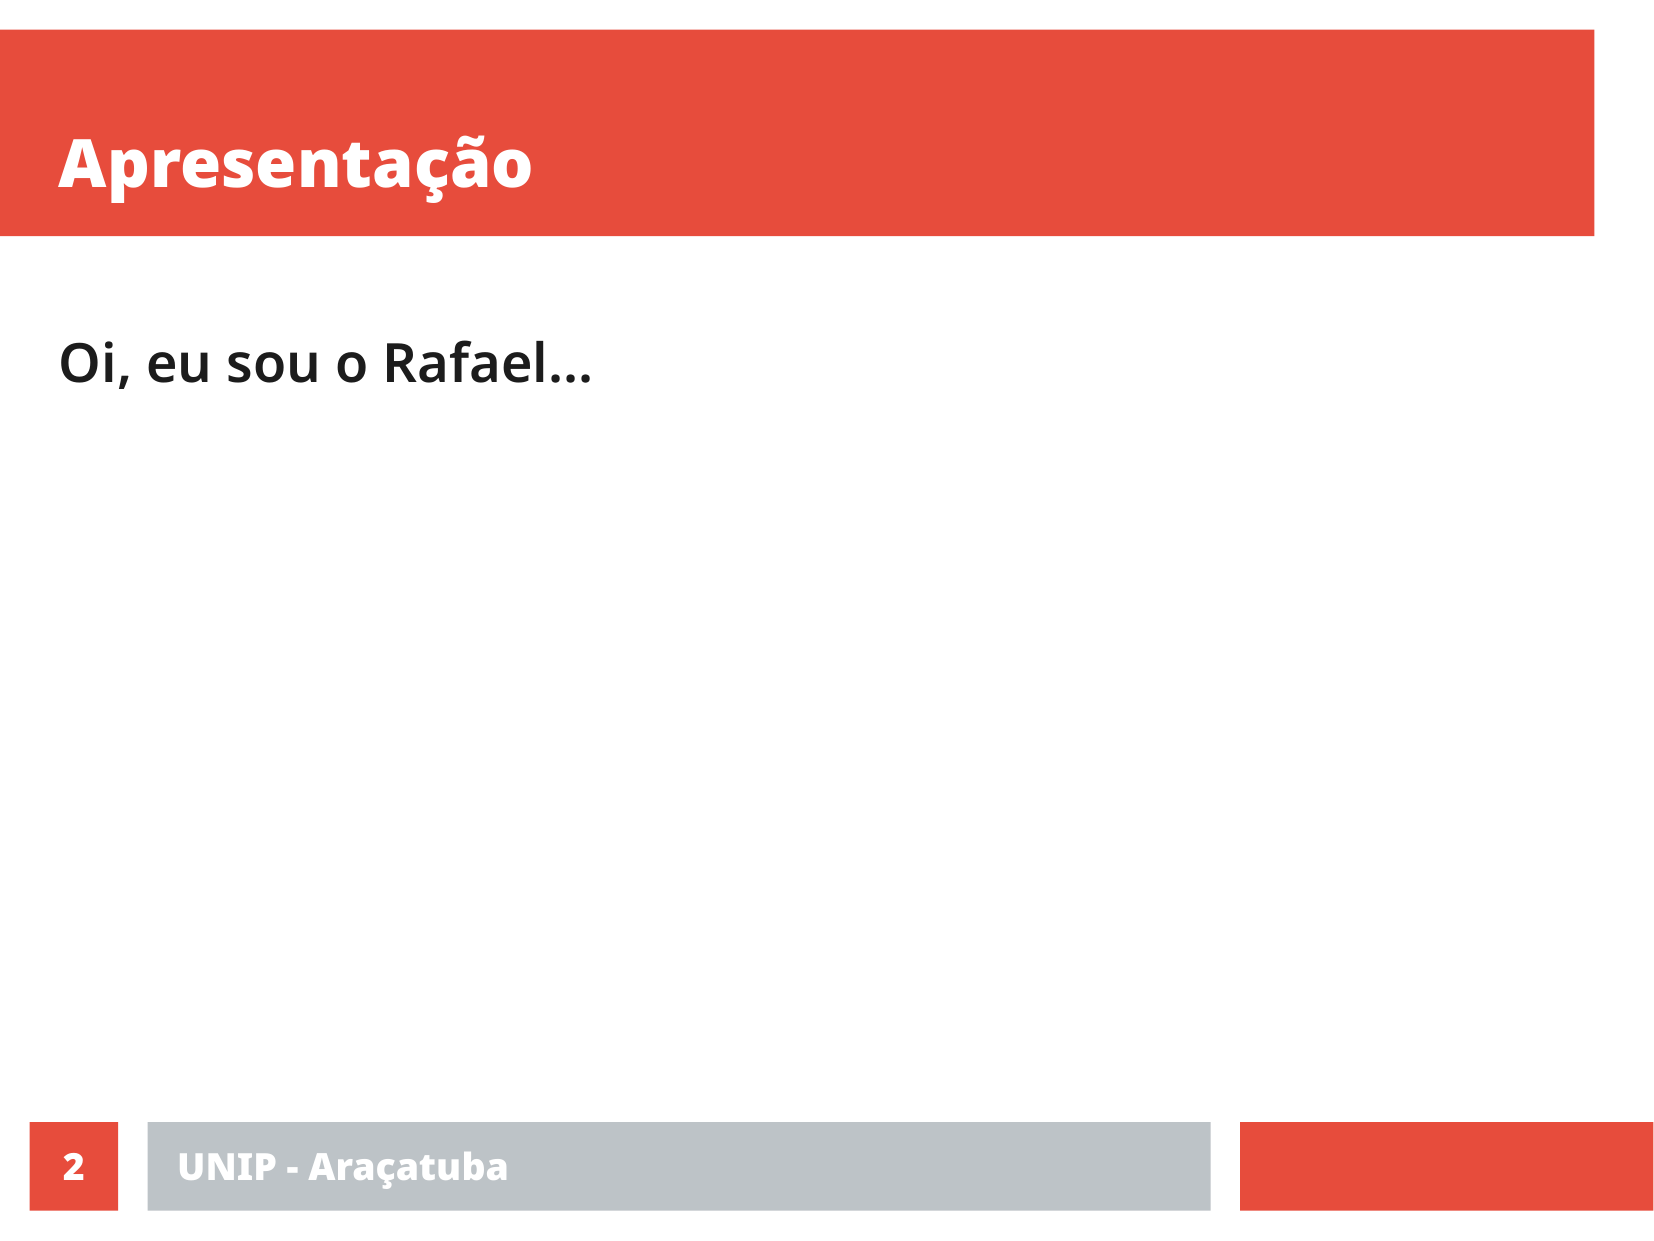

# Apresentação
Oi, eu sou o Rafael...
2
UNIP - Araçatuba